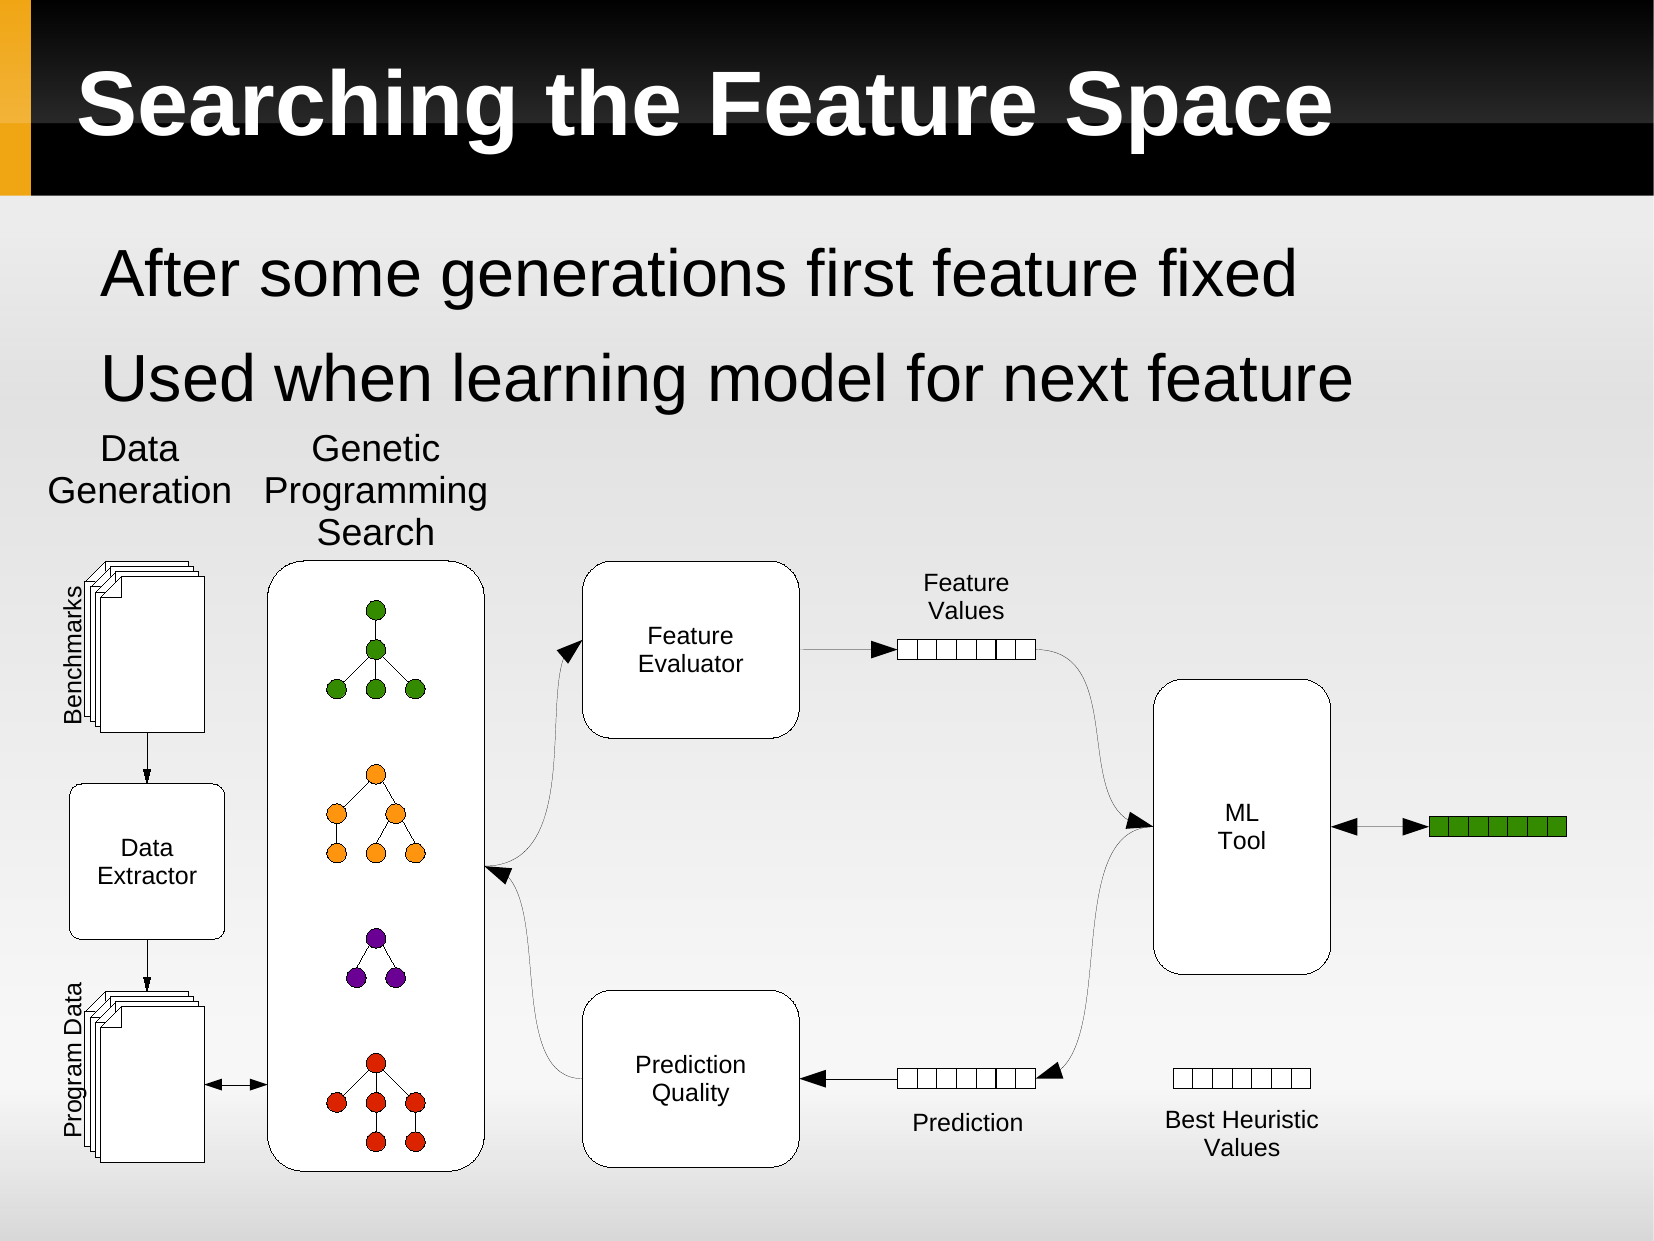

# Searching the Feature Space
After some generations first feature fixed
Used when learning model for next feature
Data
Generation
Genetic Programming Search
Benchmarks
Data
Extractor
Program Data
Feature
Evaluator
Feature Values
ML
Tool
Prediction
Quality
Best Heuristic
Values
Prediction